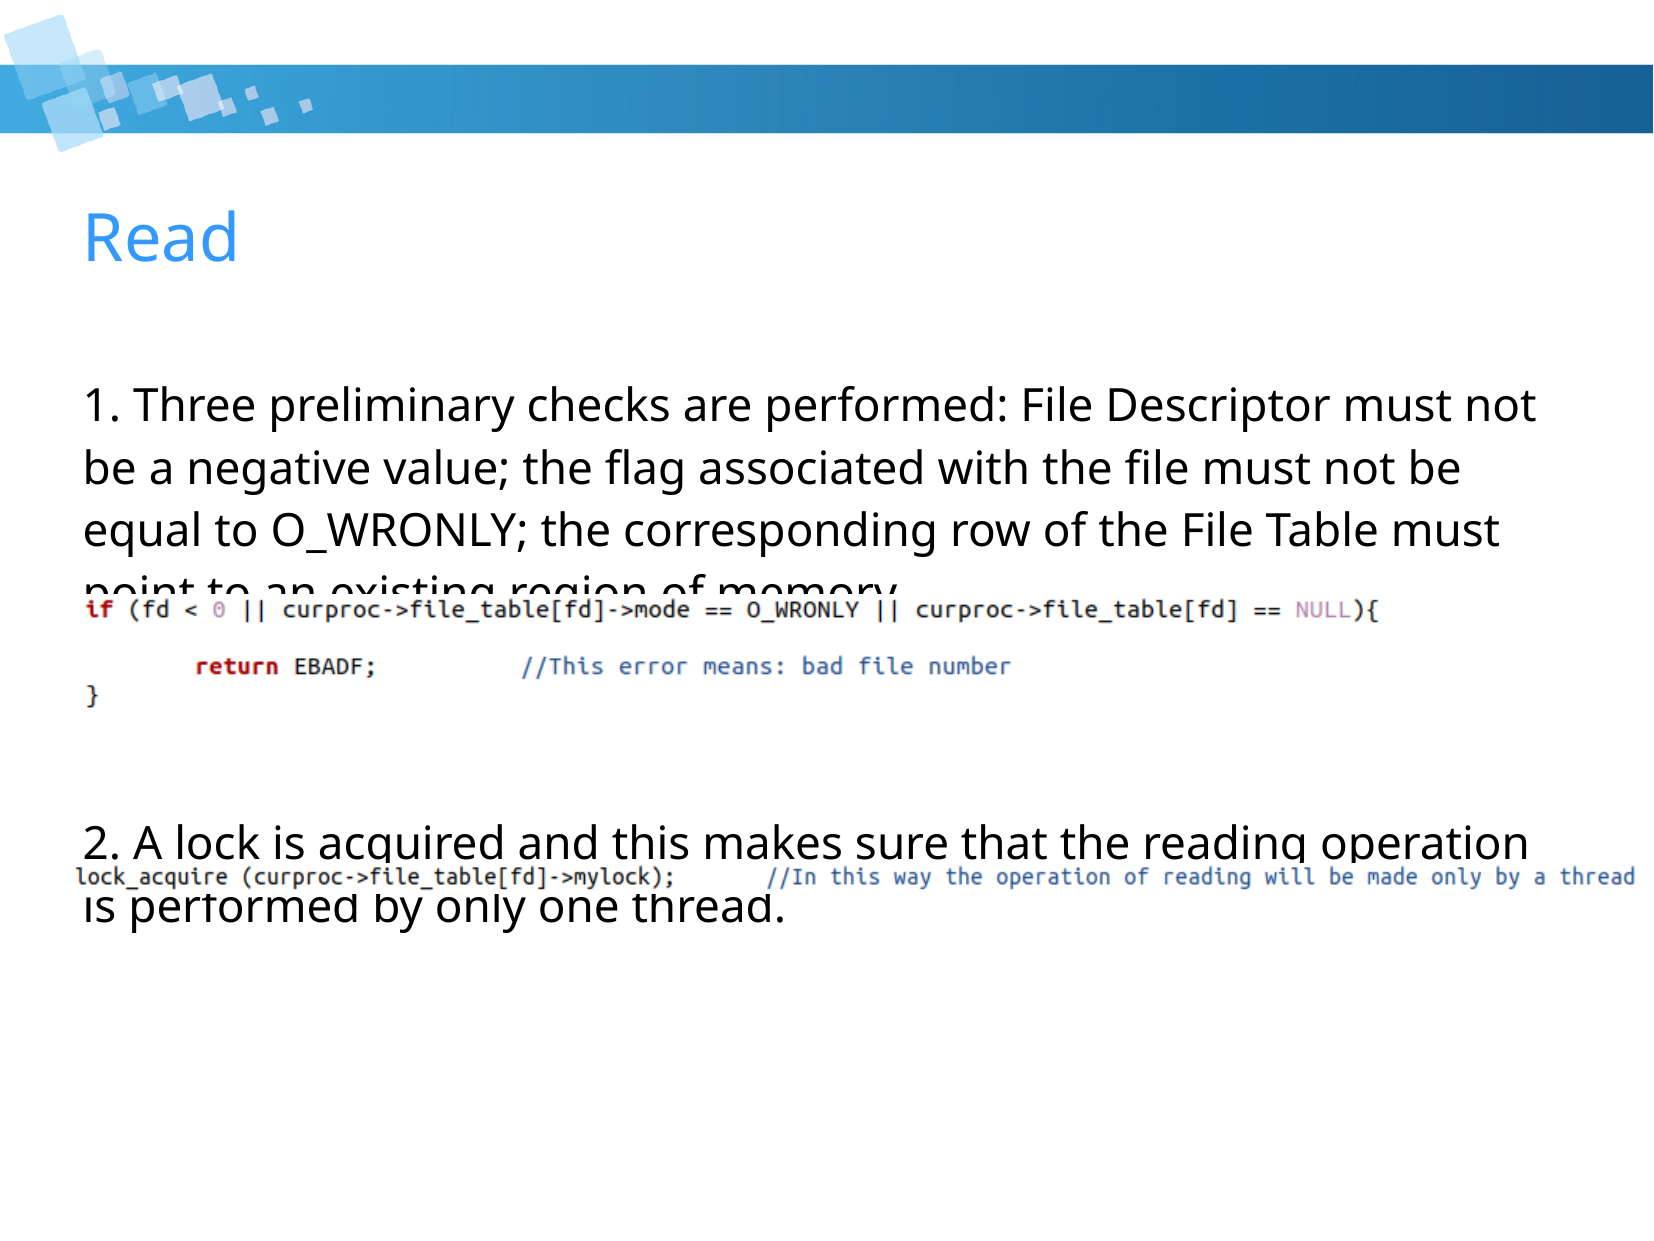

# Read
1. Three preliminary checks are performed: File Descriptor must not be a negative value; the flag associated with the file must not be equal to O_WRONLY; the corresponding row of the File Table must point to an existing region of memory.
2. A lock is acquired and this makes sure that the reading operation is performed by only one thread.